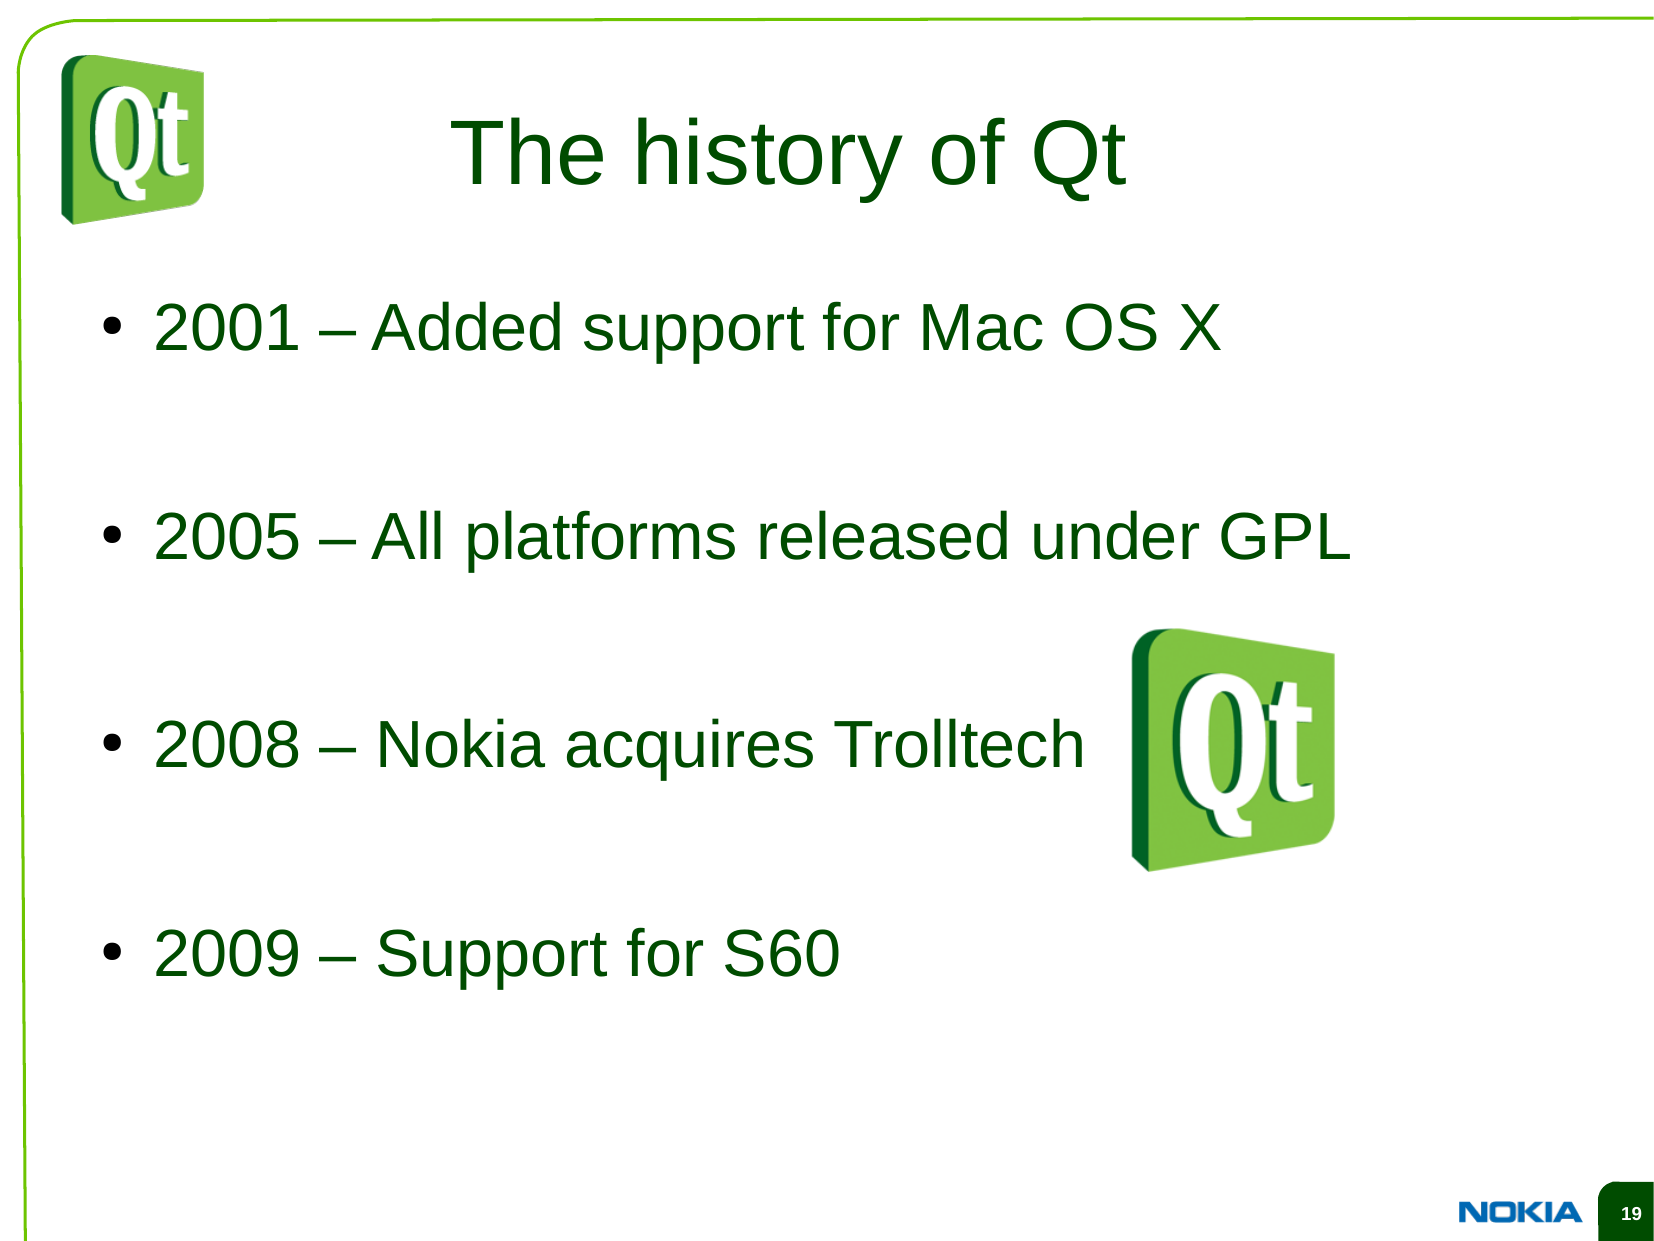

# The history of Qt
2001 – Added support for Mac OS X
2005 – All platforms released under GPL
2008 – Nokia acquires Trolltech
2009 – Support for S60